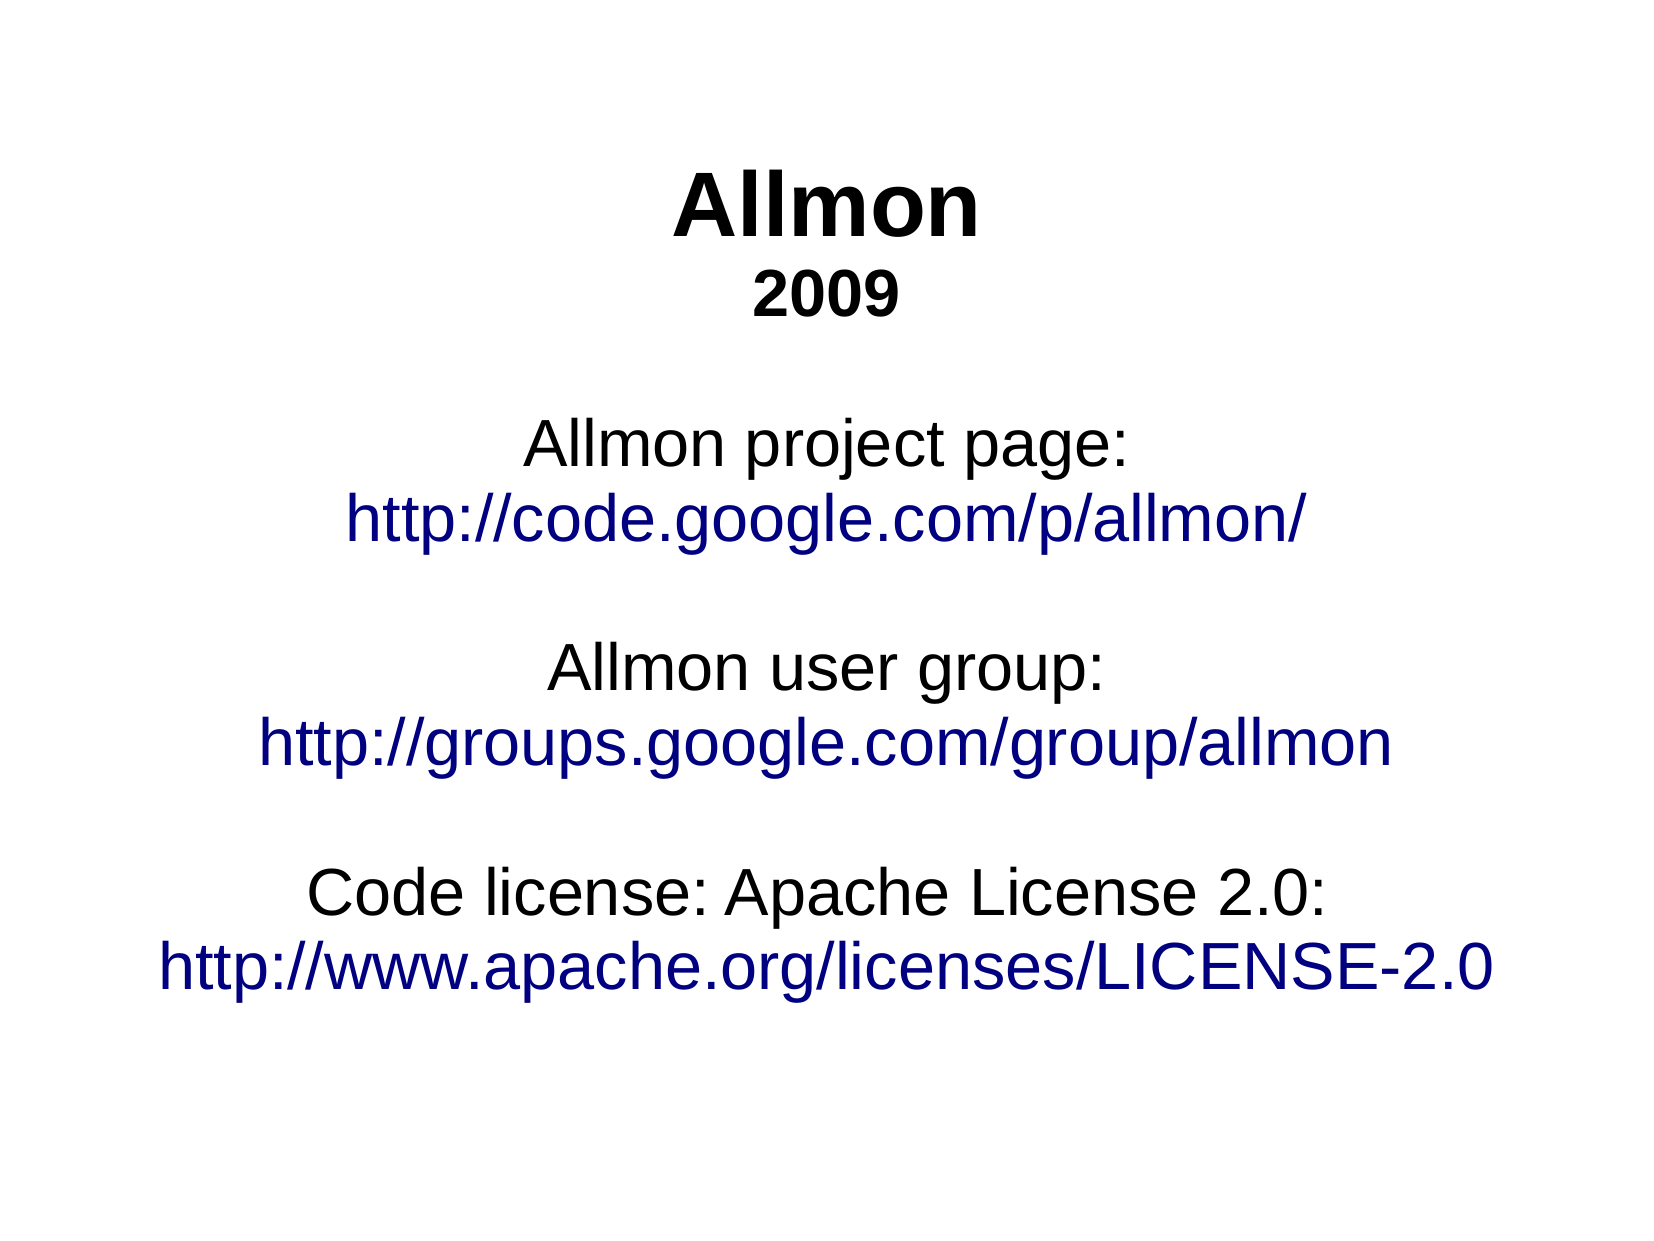

# Allmon
2009
Allmon project page:
http://code.google.com/p/allmon/
Allmon user group:
http://groups.google.com/group/allmon
Code license: Apache License 2.0: http://www.apache.org/licenses/LICENSE-2.0